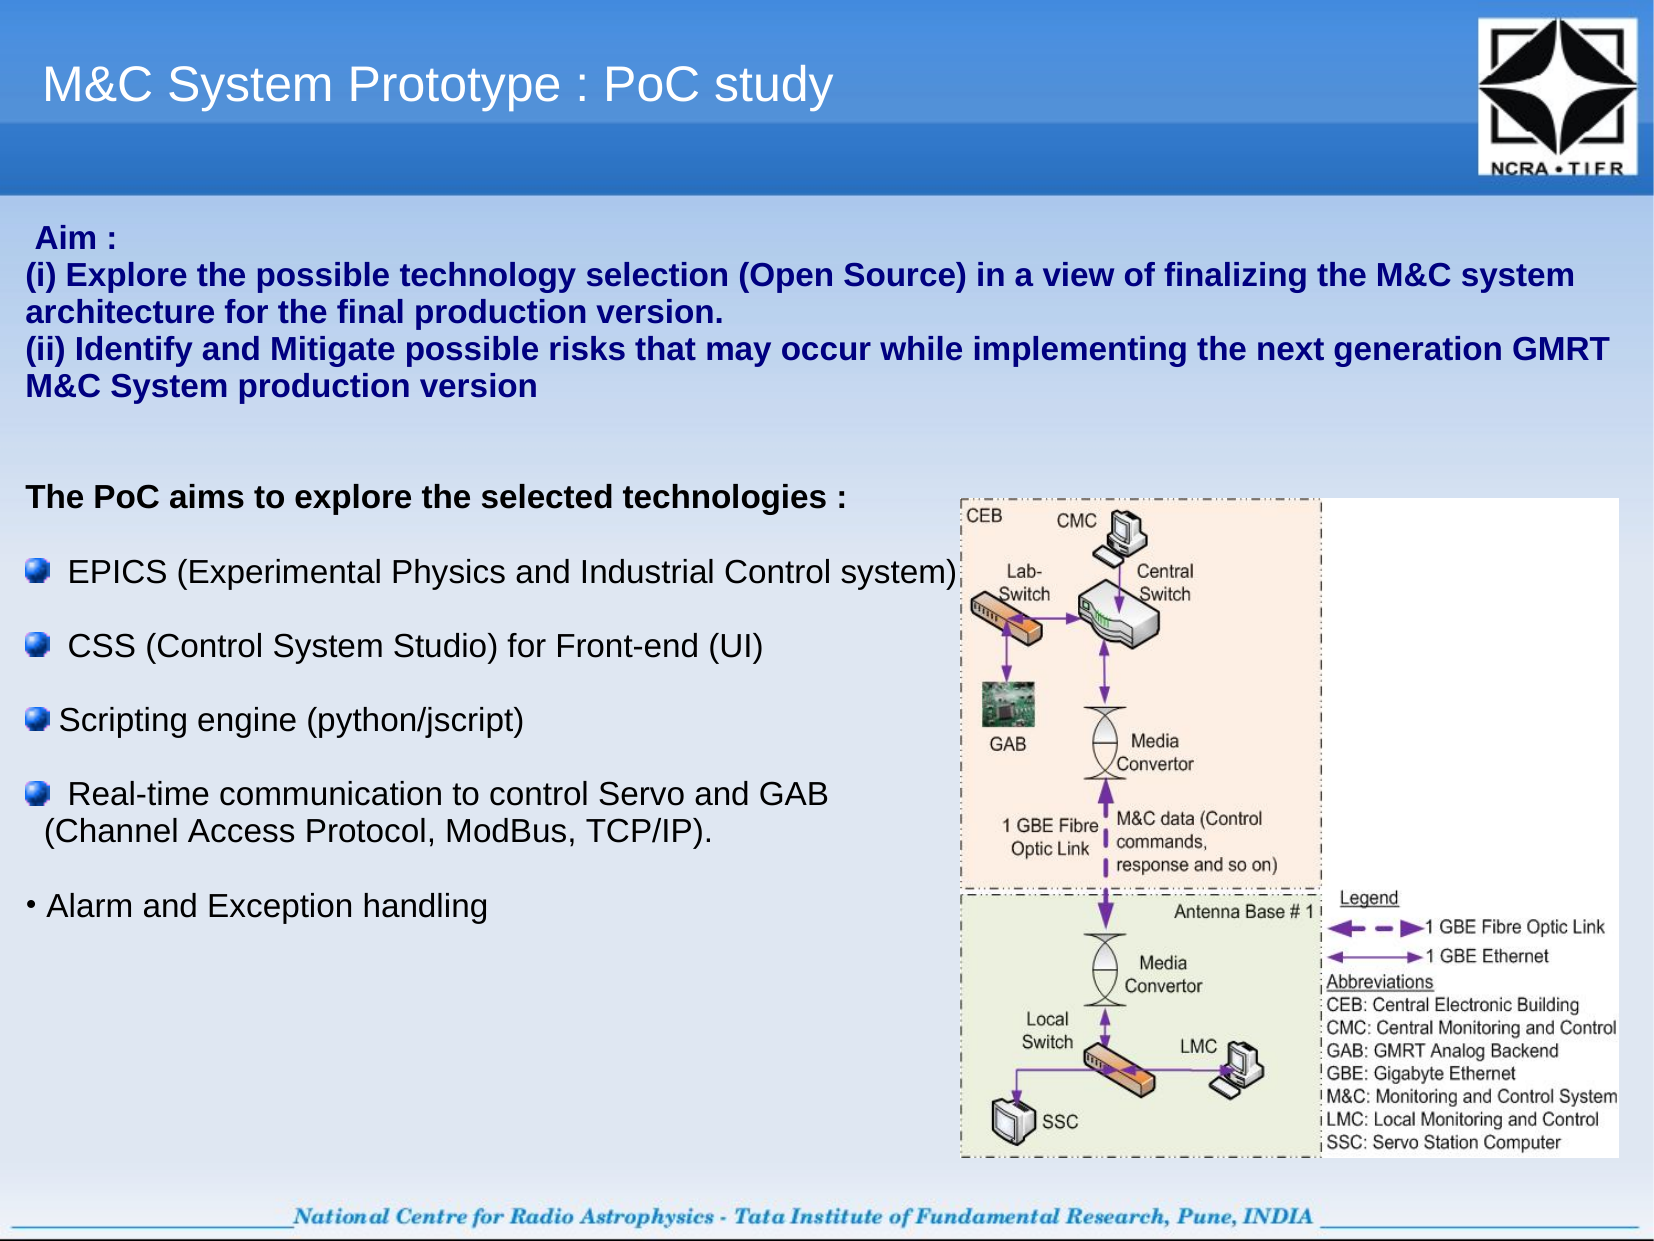

M&C System Prototype : PoC study
 Aim :
(i) Explore the possible technology selection (Open Source) in a view of finalizing the M&C system architecture for the final production version.
(ii) Identify and Mitigate possible risks that may occur while implementing the next generation GMRT M&C System production version
The PoC aims to explore the selected technologies :
 EPICS (Experimental Physics and Industrial Control system)
 CSS (Control System Studio) for Front-end (UI)
 Scripting engine (python/jscript)
 Real-time communication to control Servo and GAB
 (Channel Access Protocol, ModBus, TCP/IP).
 Alarm and Exception handling